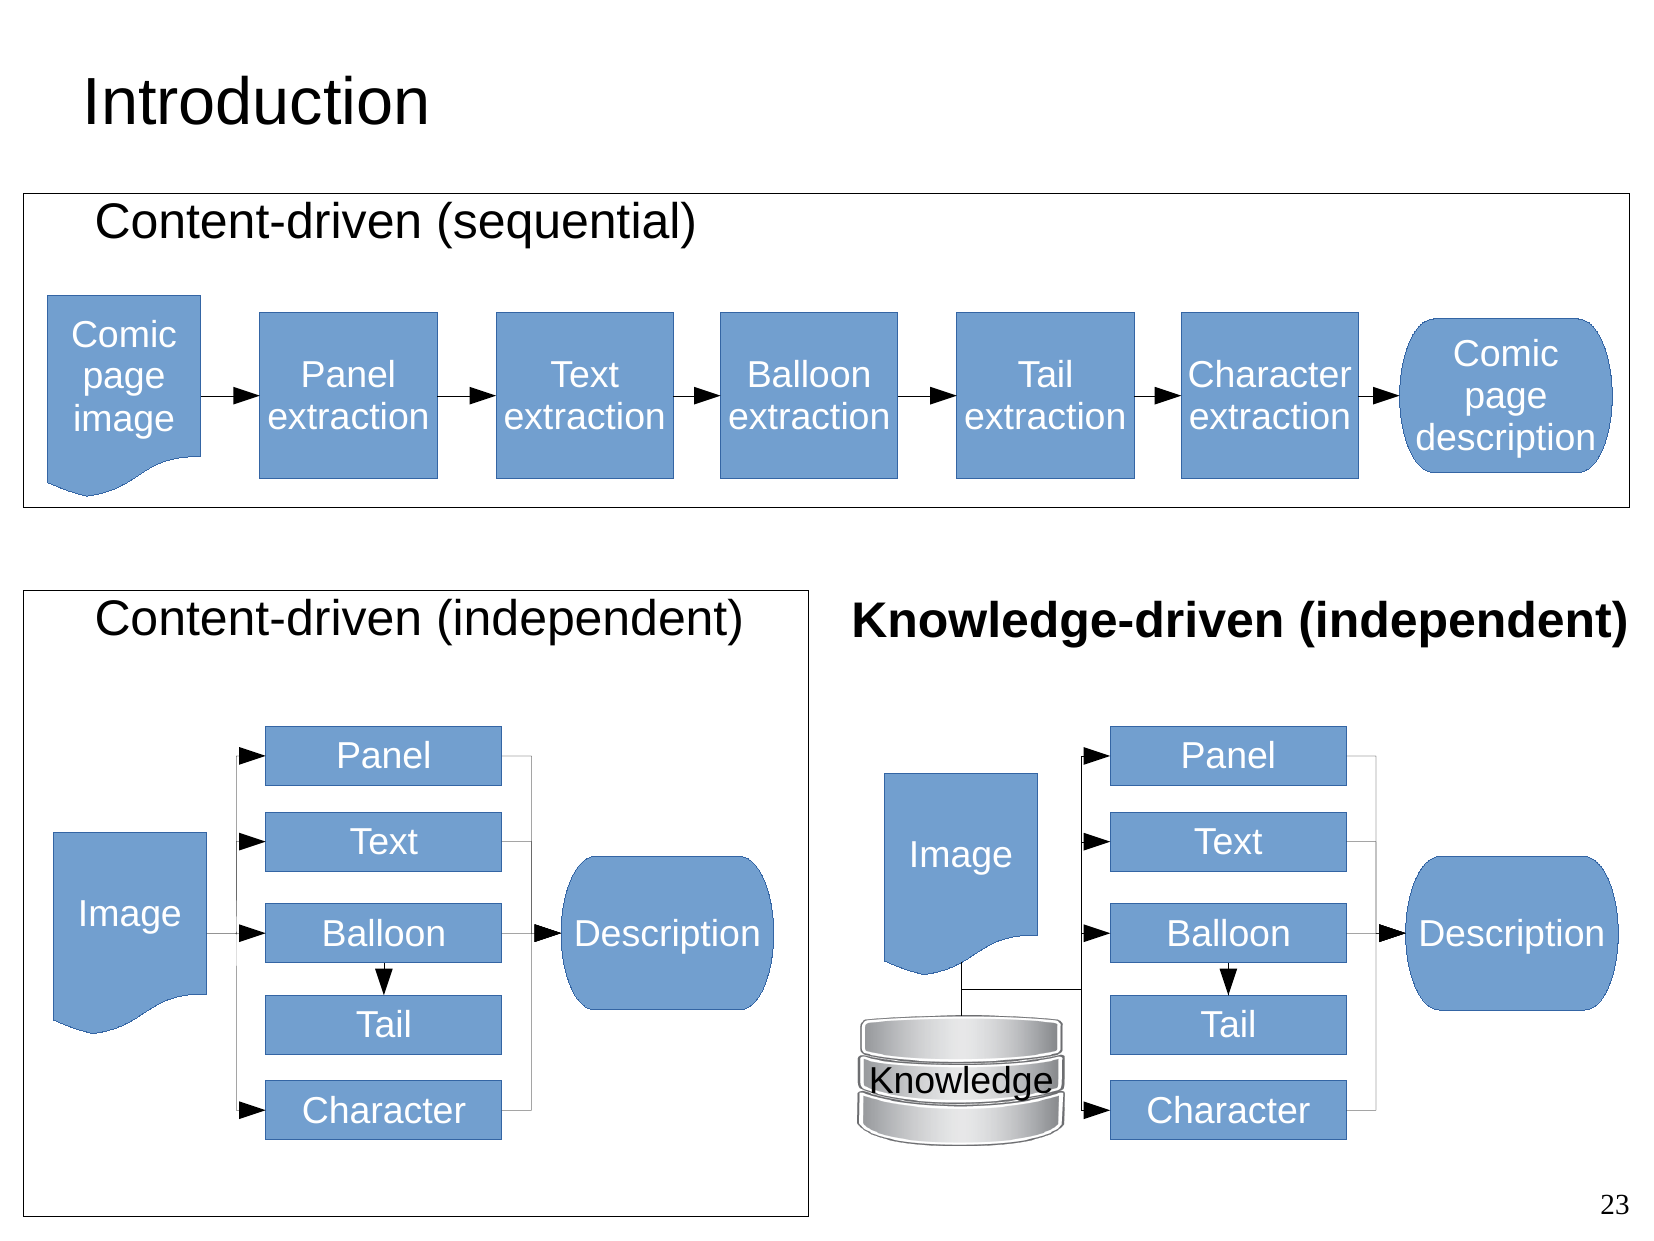

# Introduction
Content-driven (sequential)
Comic
page
image
Panel
extraction
Text
extraction
Balloon
extraction
Tail
extraction
Character
extraction
Comic
page
description
Knowledge-driven (independent)
Content-driven (independent)
Panel
Panel
Image
Text
Text
Image
Description
Description
Balloon
Balloon
Tail
Tail
Knowledge
Character
Character
23